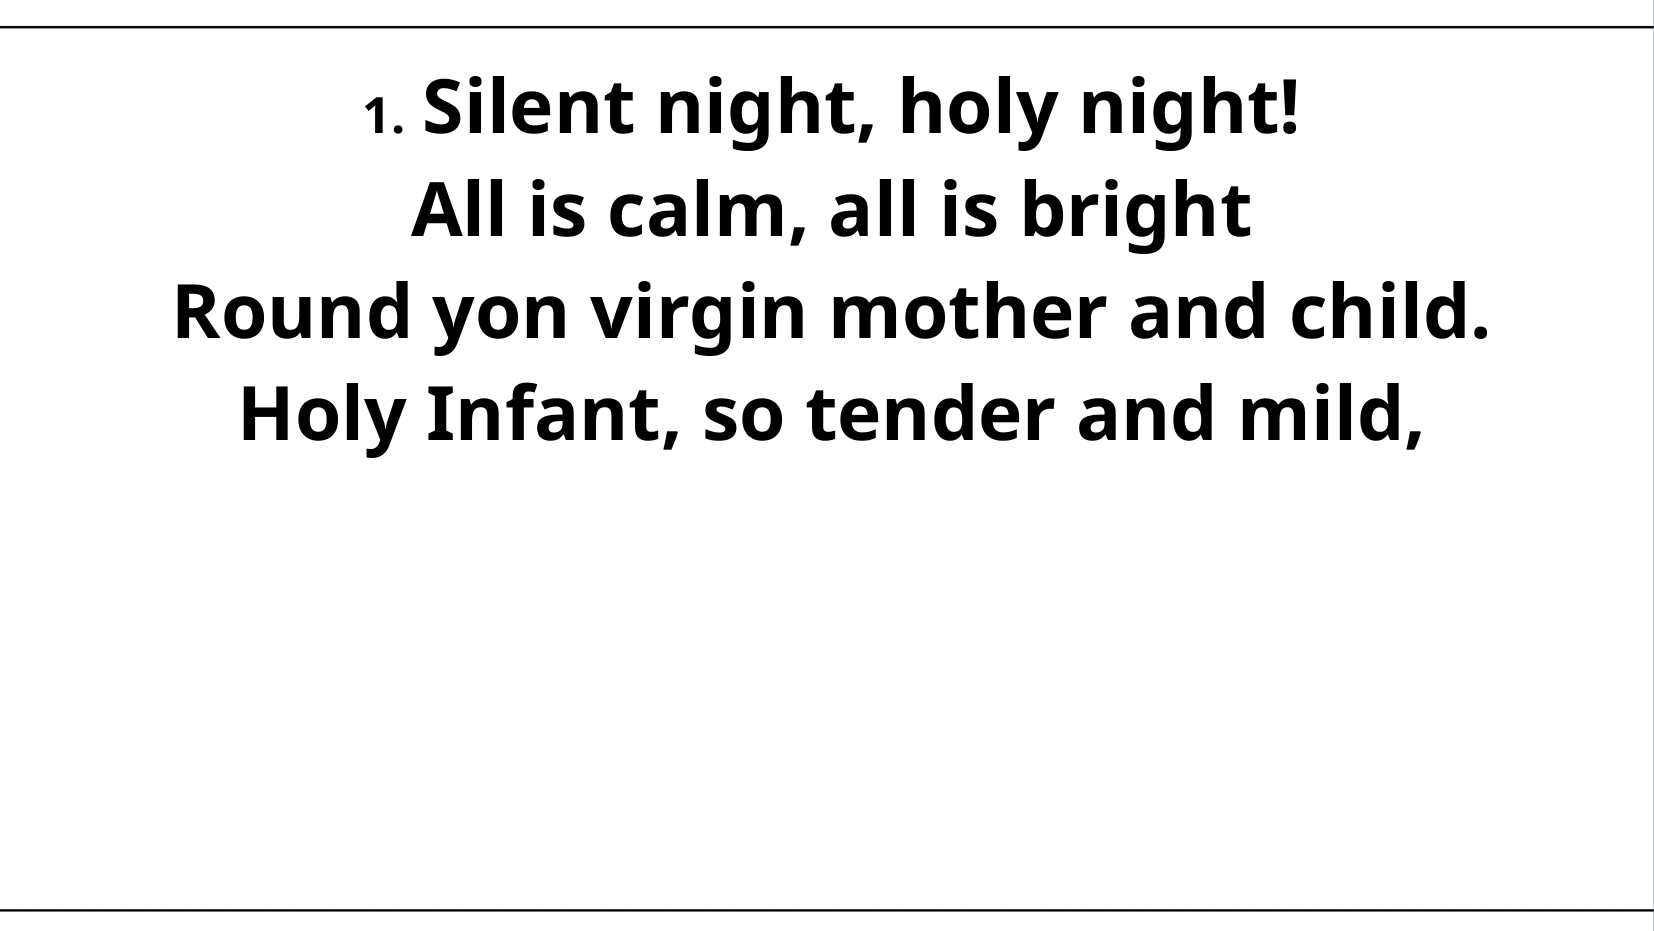

1. Silent night, holy night!
All is calm, all is bright
Round yon virgin mother and child.
Holy Infant, so tender and mild,